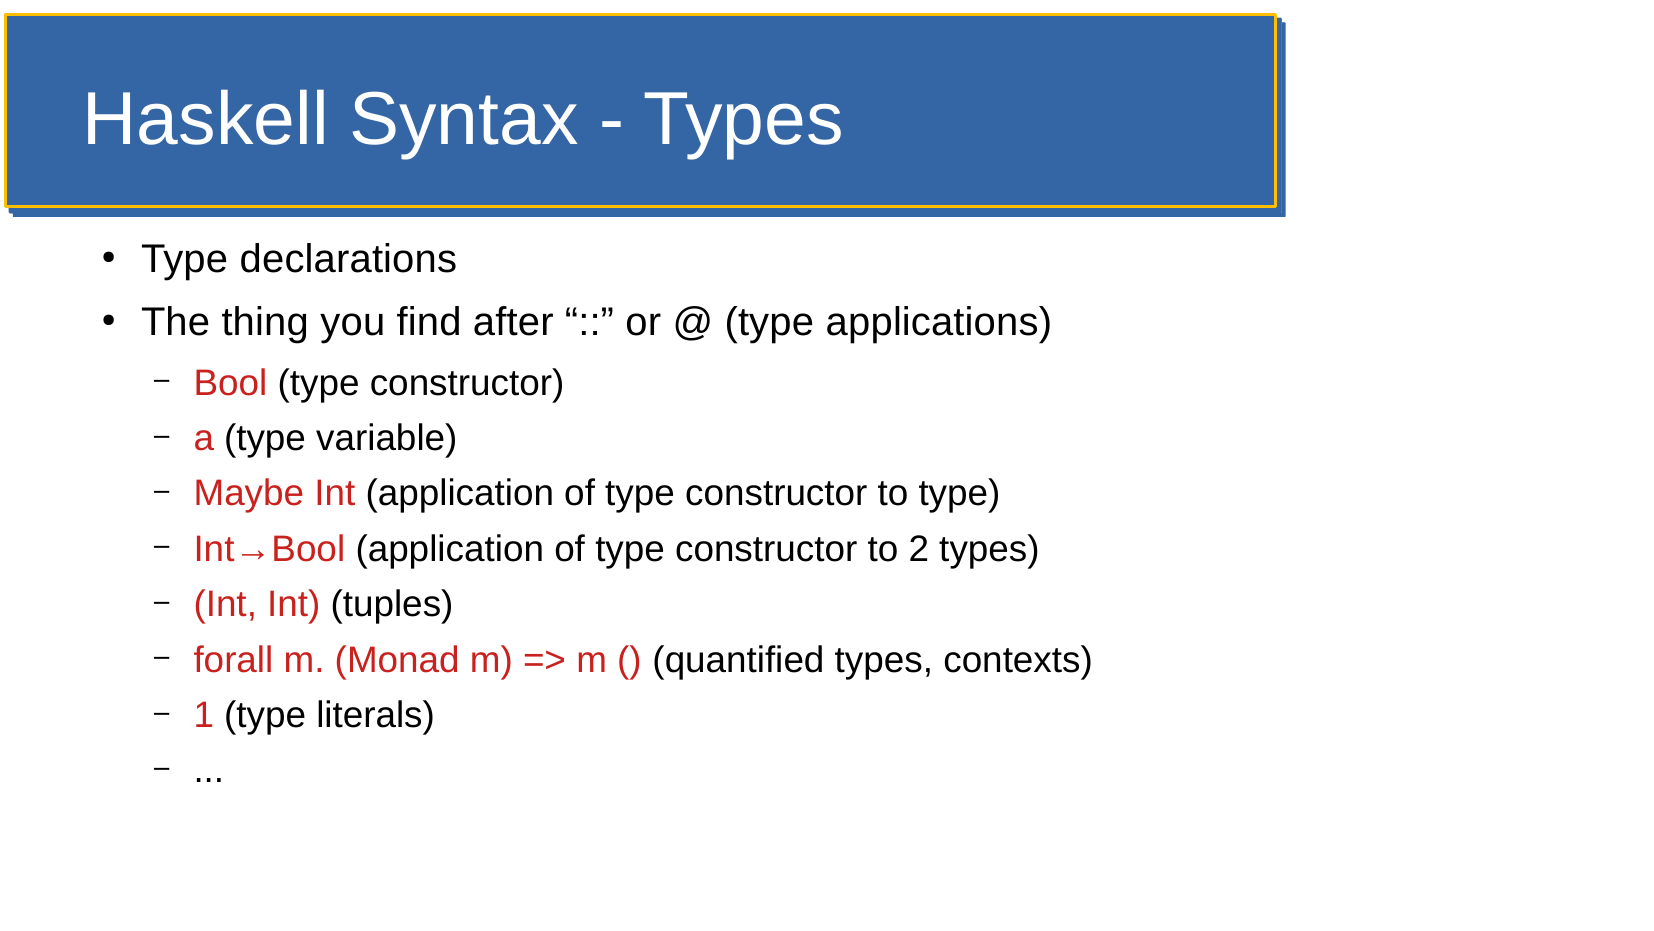

# Haskell Syntax - Types
Type declarations
The thing you find after “::” or @ (type applications)
Bool (type constructor)
a (type variable)
Maybe Int (application of type constructor to type)
Int→Bool (application of type constructor to 2 types)
(Int, Int) (tuples)
forall m. (Monad m) => m () (quantified types, contexts)
1 (type literals)
...